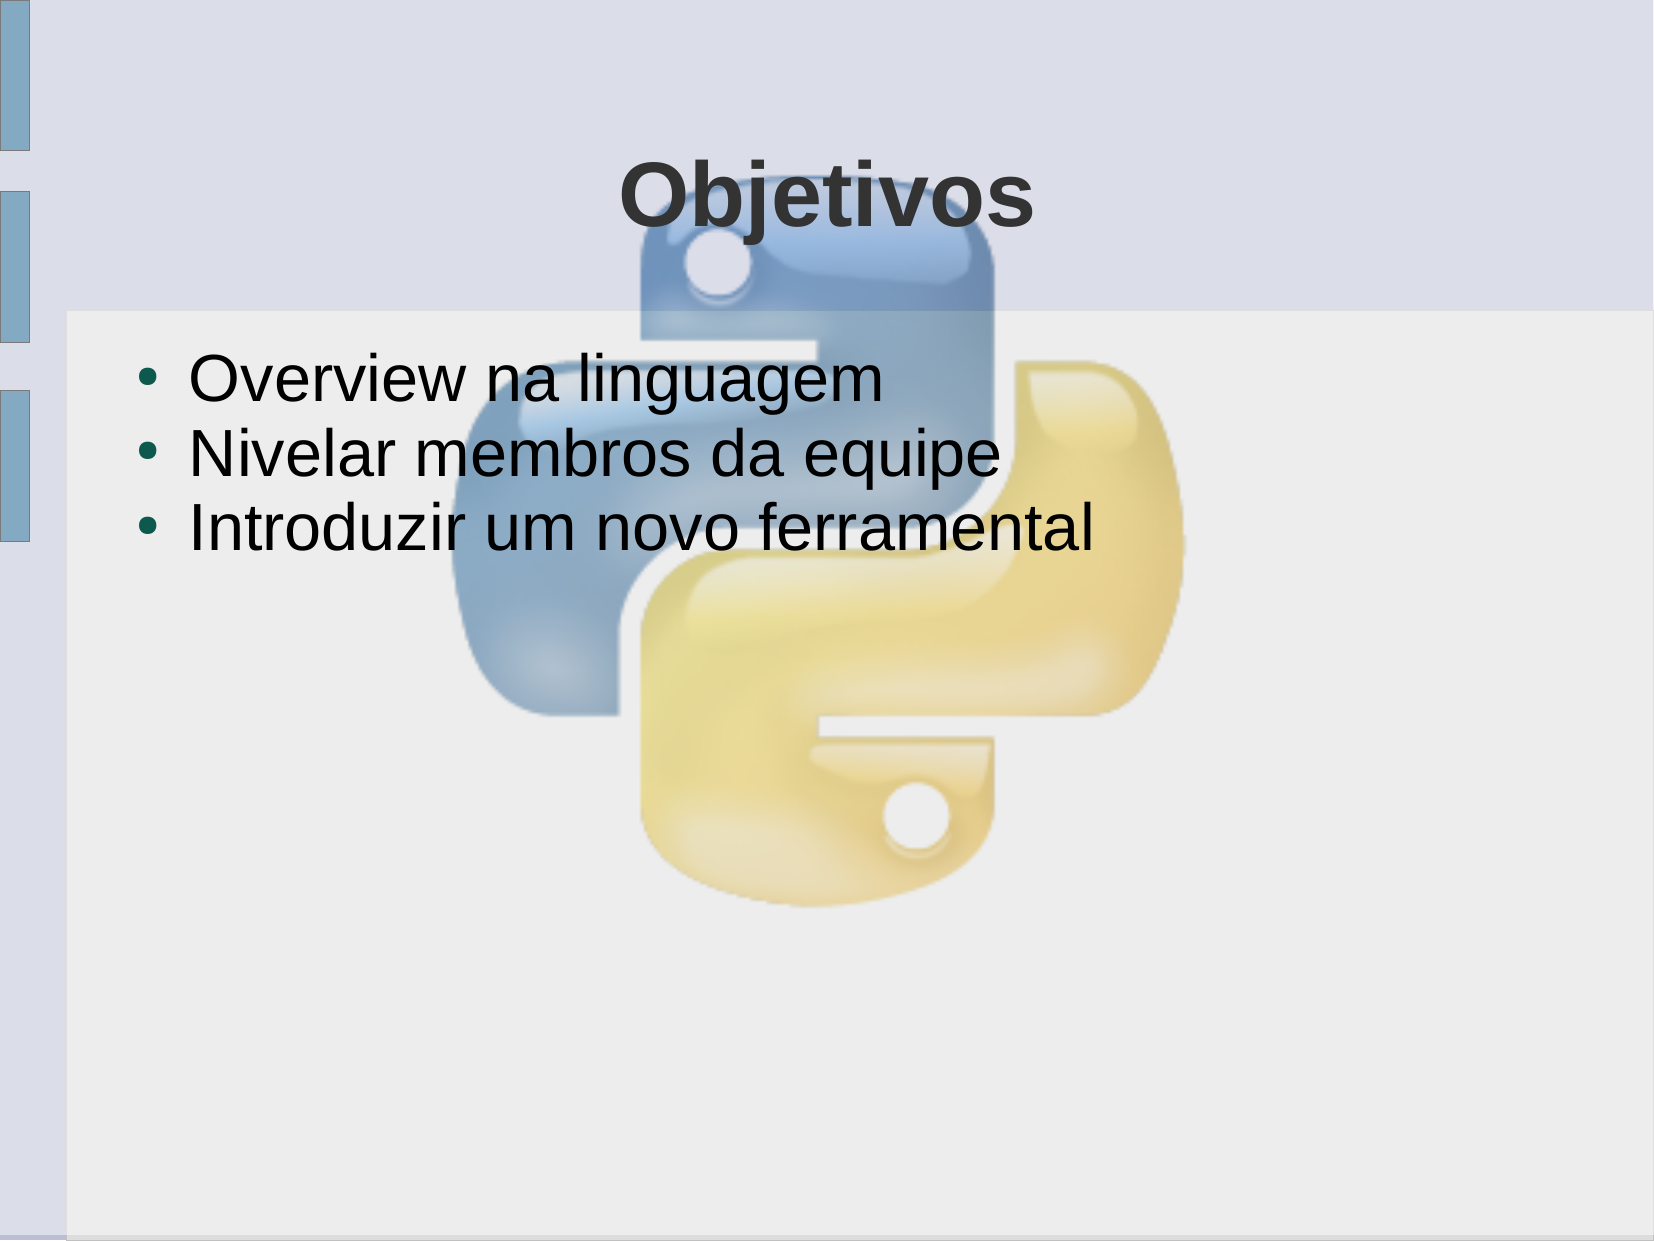

# Objetivos
Overview na linguagem
Nivelar membros da equipe
Introduzir um novo ferramental